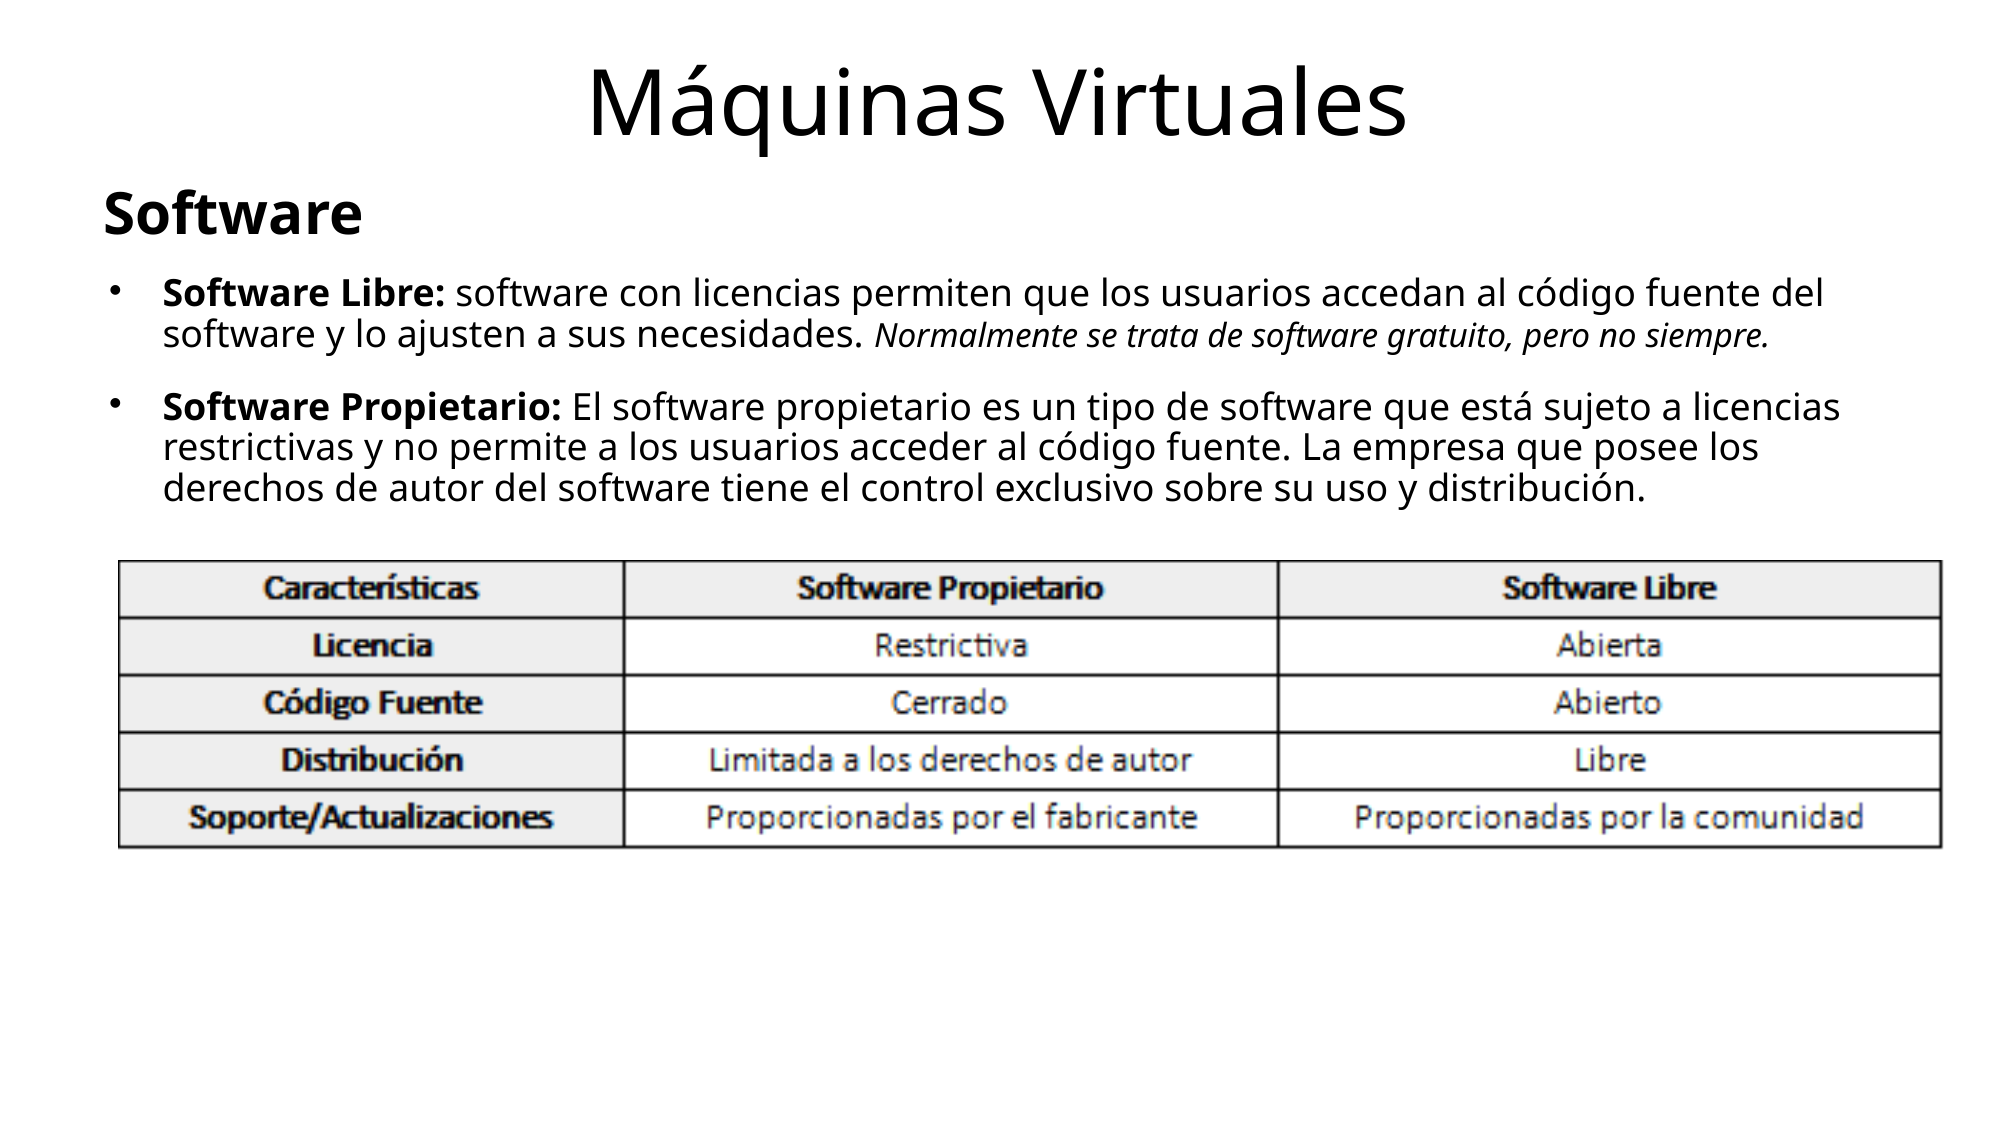

Máquinas Virtuales
# Software
Software Libre: software con licencias permiten que los usuarios accedan al código fuente del software y lo ajusten a sus necesidades. Normalmente se trata de software gratuito, pero no siempre.
Software Propietario: El software propietario es un tipo de software que está sujeto a licencias restrictivas y no permite a los usuarios acceder al código fuente. La empresa que posee los derechos de autor del software tiene el control exclusivo sobre su uso y distribución.